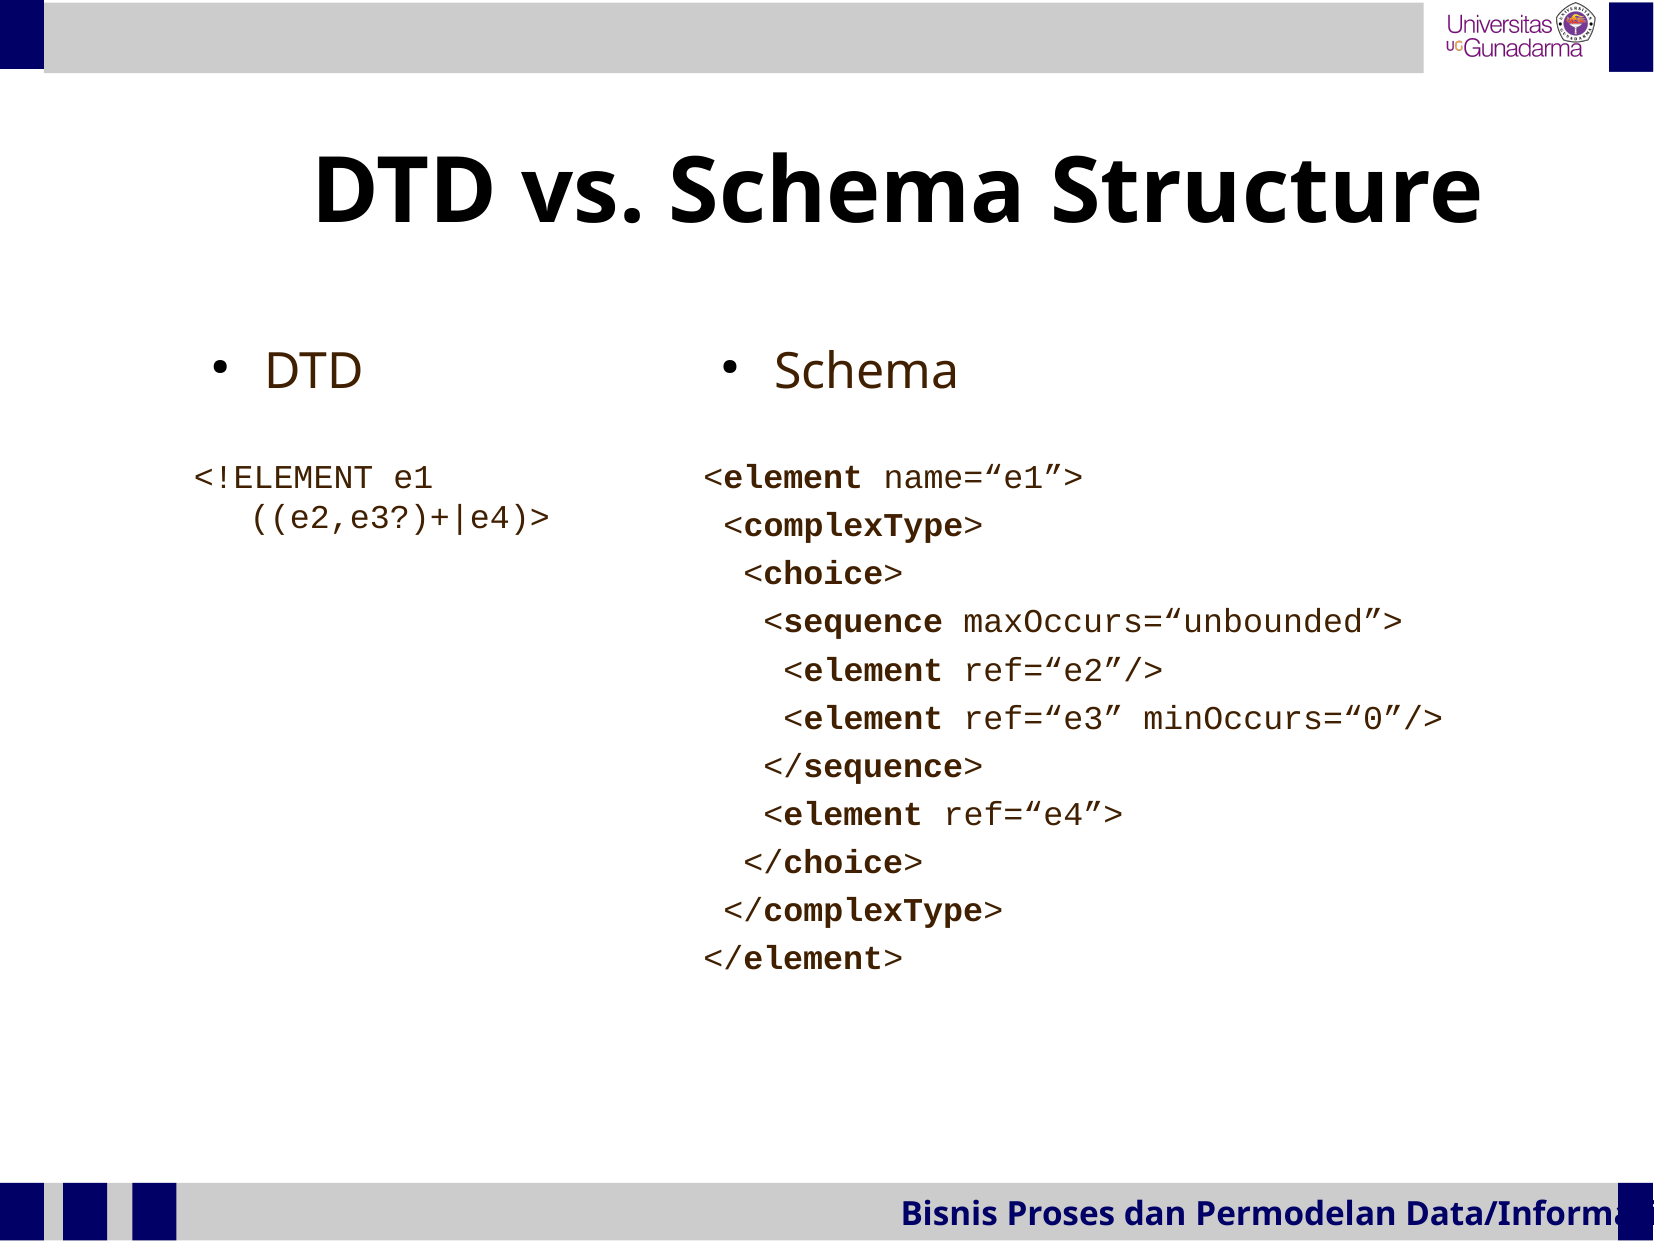

# DTD vs. Schema Structure
DTD
<!ELEMENT e1
((e2,e3?)+|e4)>
Schema
<element name=“e1”>
 <complexType>
 <choice>
 <sequence maxOccurs=“unbounded”>
 <element ref=“e2”/>
 <element ref=“e3” minOccurs=“0”/>
 </sequence>
 <element ref=“e4”>
 </choice>
 </complexType>
</element>